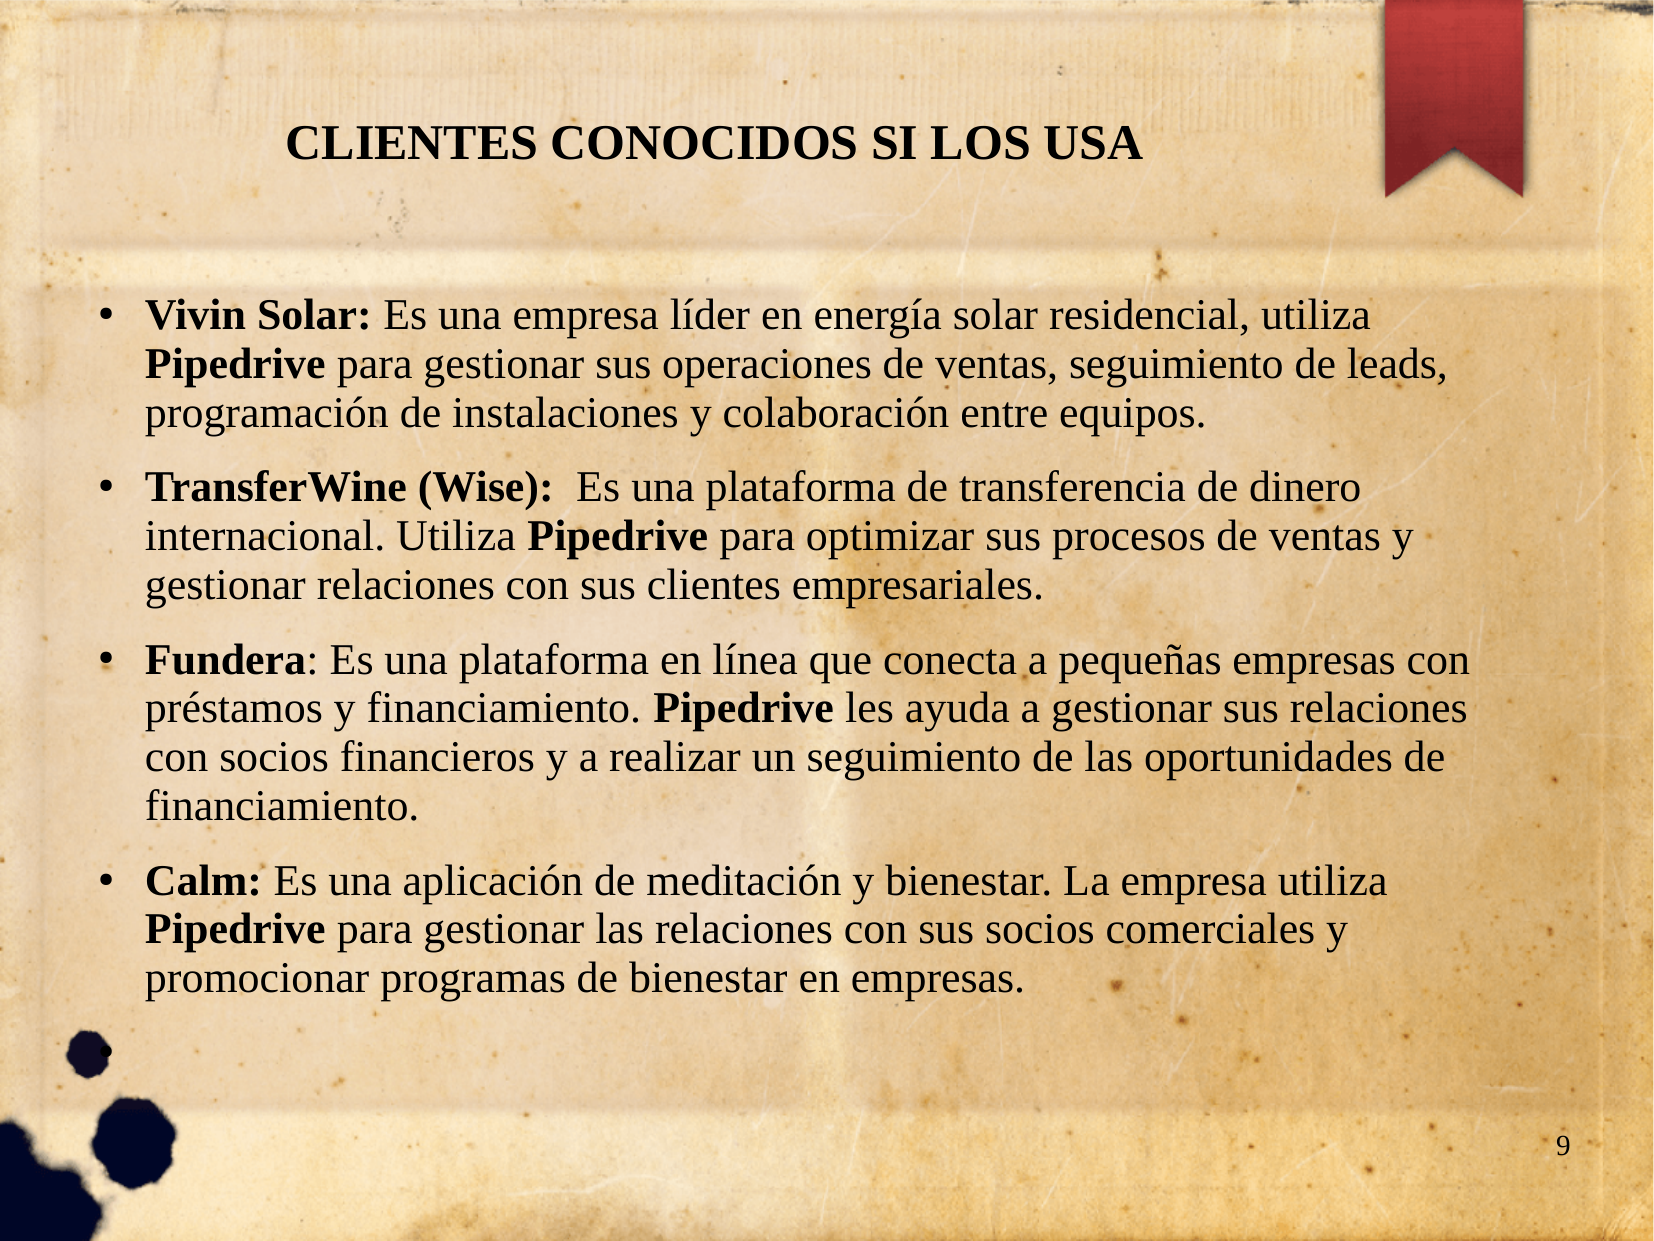

# CLIENTES CONOCIDOS SI LOS USA
Vivin Solar: Es una empresa líder en energía solar residencial, utiliza Pipedrive para gestionar sus operaciones de ventas, seguimiento de leads, programación de instalaciones y colaboración entre equipos.
TransferWine (Wise): Es una plataforma de transferencia de dinero internacional. Utiliza Pipedrive para optimizar sus procesos de ventas y gestionar relaciones con sus clientes empresariales.
Fundera: Es una plataforma en línea que conecta a pequeñas empresas con préstamos y financiamiento. Pipedrive les ayuda a gestionar sus relaciones con socios financieros y a realizar un seguimiento de las oportunidades de financiamiento.
Calm: Es una aplicación de meditación y bienestar. La empresa utiliza Pipedrive para gestionar las relaciones con sus socios comerciales y promocionar programas de bienestar en empresas.
9